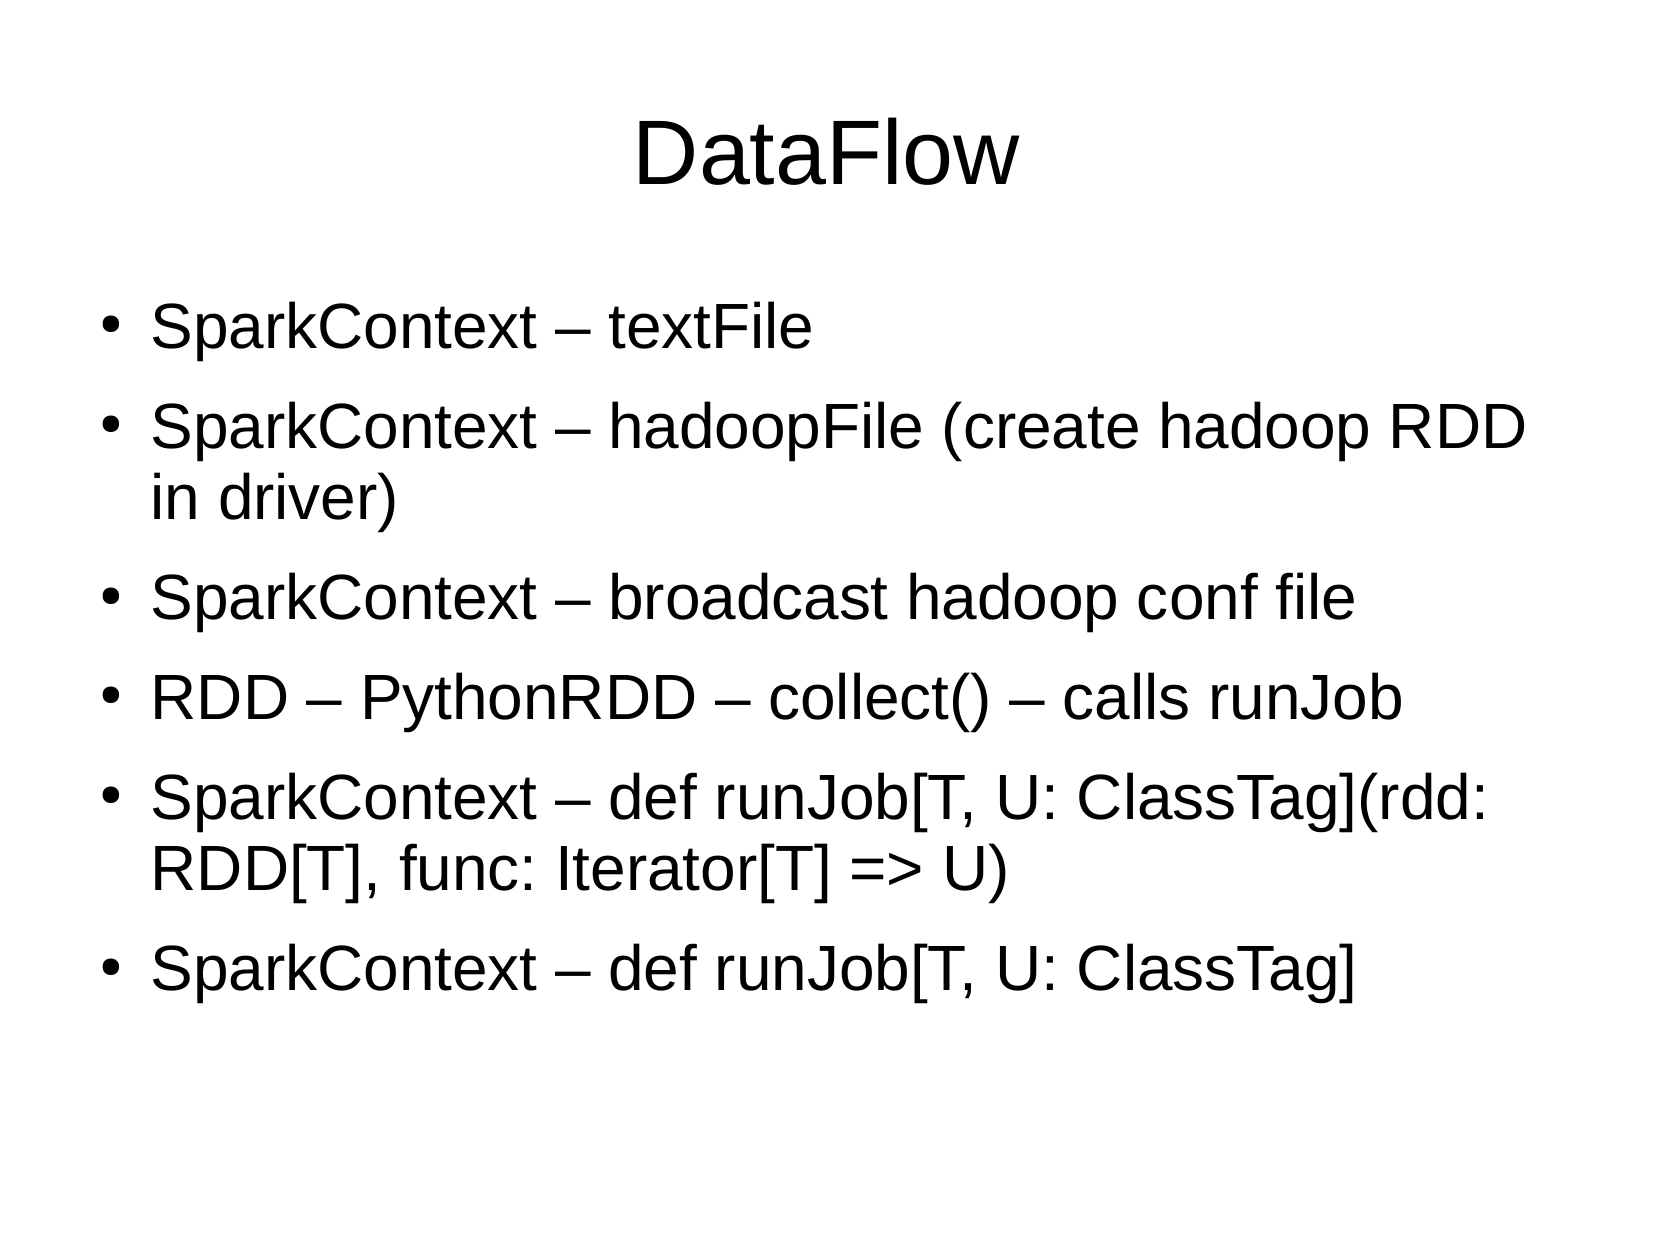

# DataFlow
SparkContext – textFile
SparkContext – hadoopFile (create hadoop RDD in driver)
SparkContext – broadcast hadoop conf file
RDD – PythonRDD – collect() – calls runJob
SparkContext – def runJob[T, U: ClassTag](rdd: RDD[T], func: Iterator[T] => U)
SparkContext – def runJob[T, U: ClassTag]